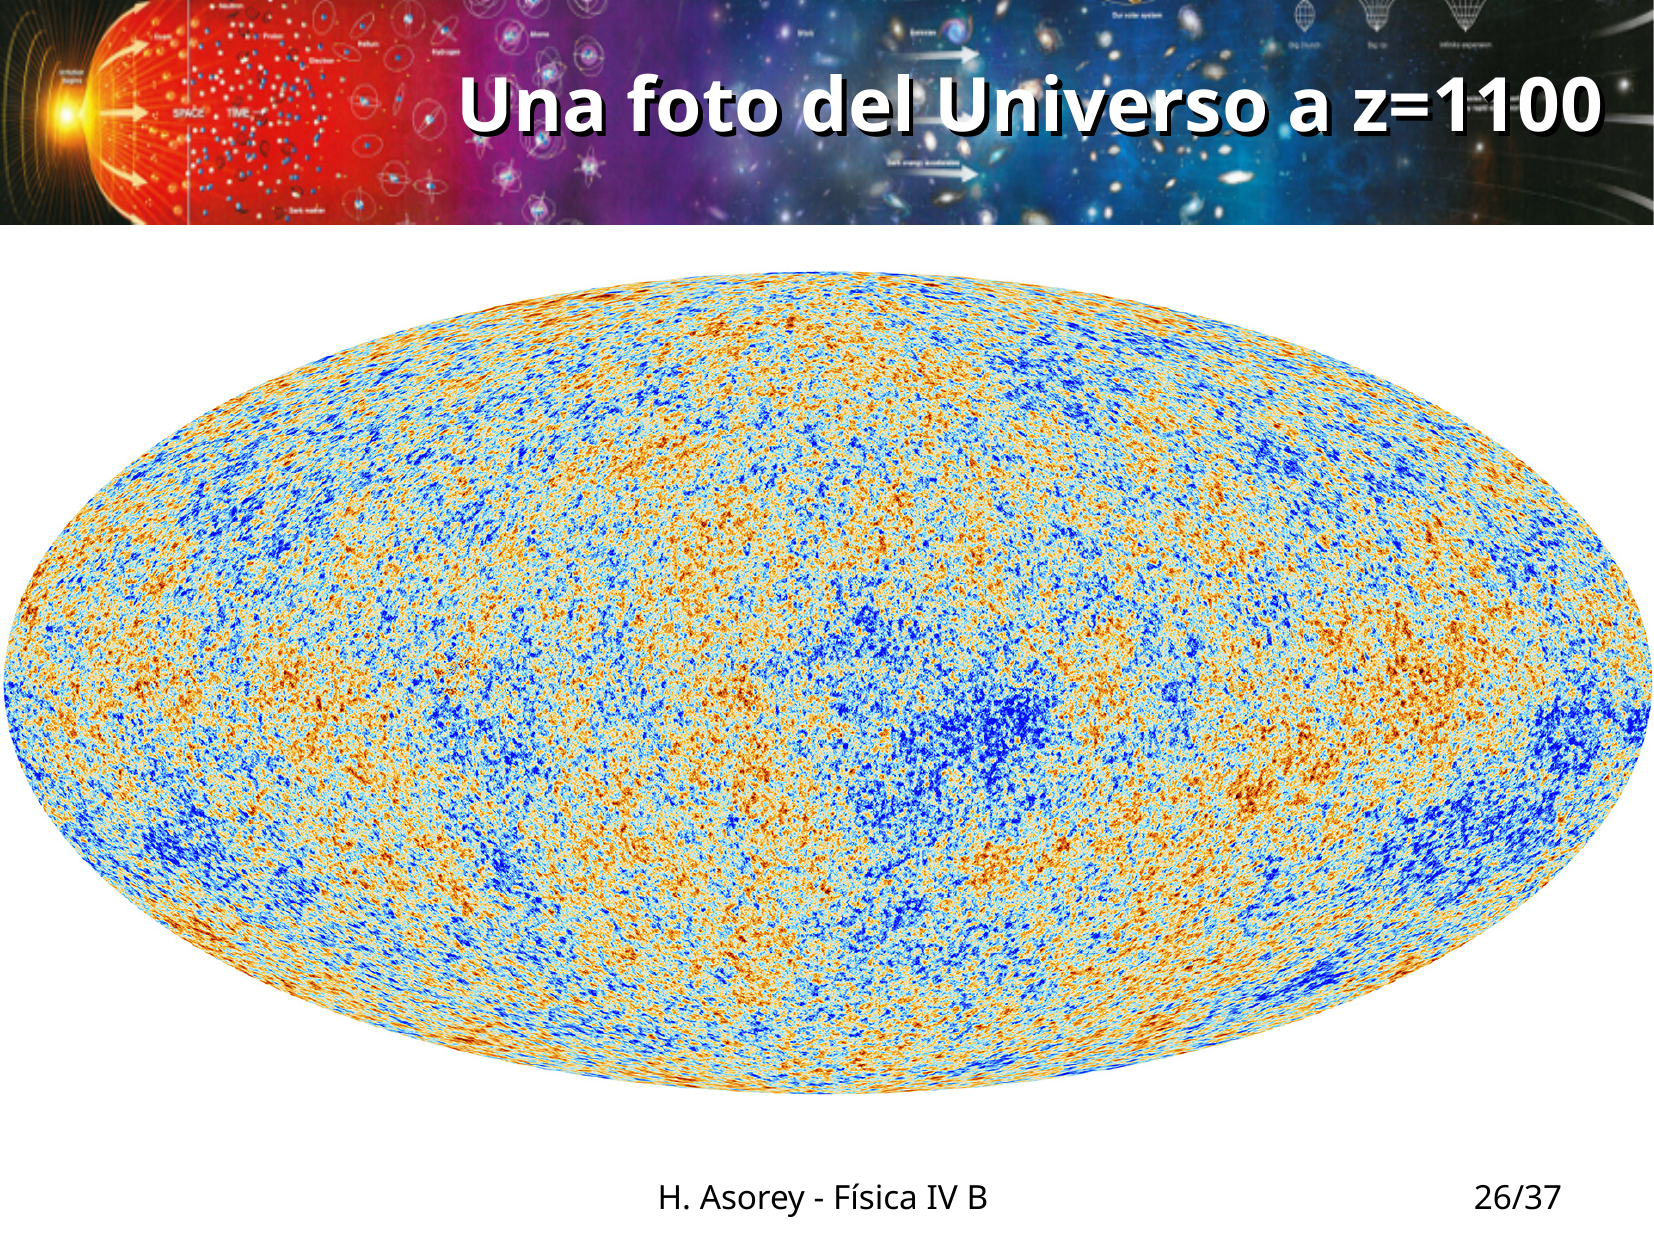

# Una foto del Universo a z=1100
H. Asorey - Física IV B
26